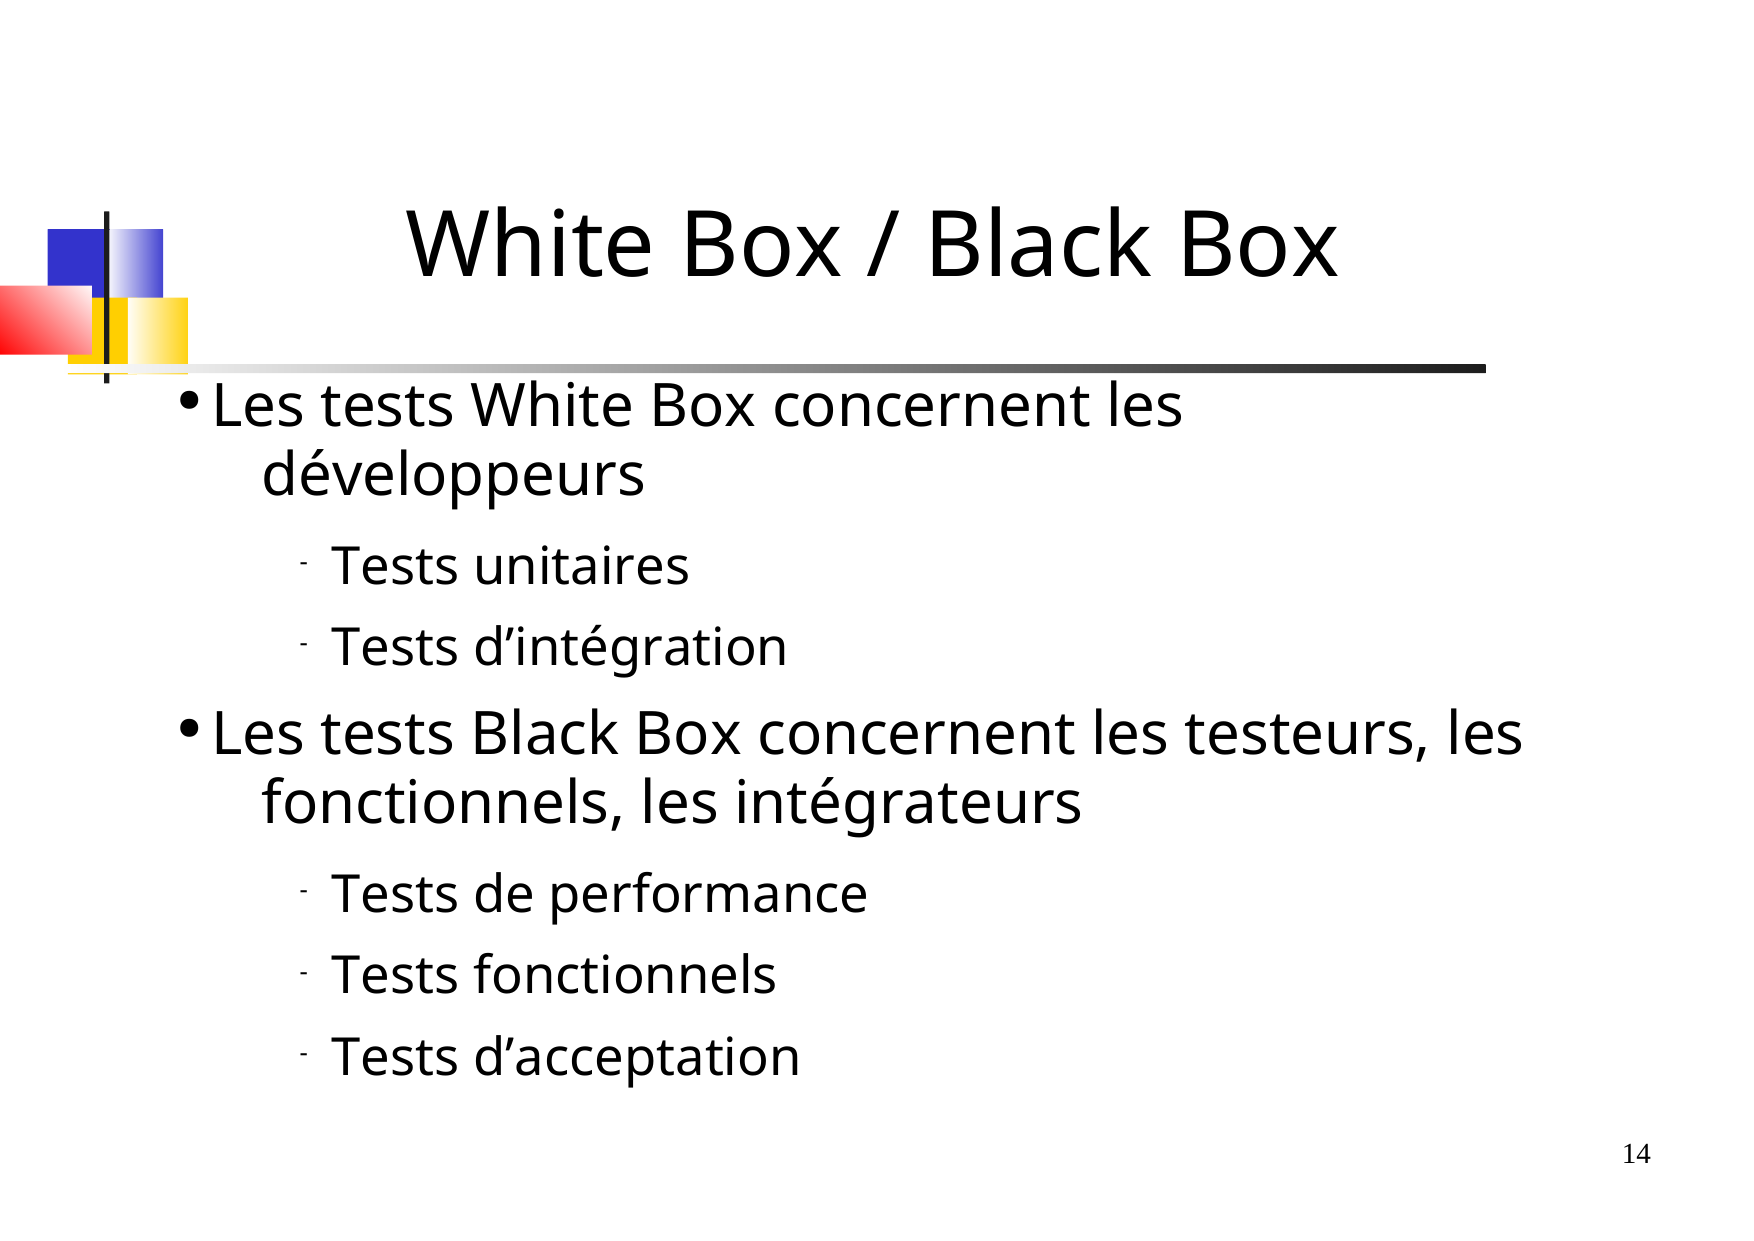

# White Box / Black Box
Les tests White Box concernent les développeurs
Tests unitaires
Tests d’intégration
Les tests Black Box concernent les testeurs, les fonctionnels, les intégrateurs
Tests de performance
Tests fonctionnels
Tests d’acceptation